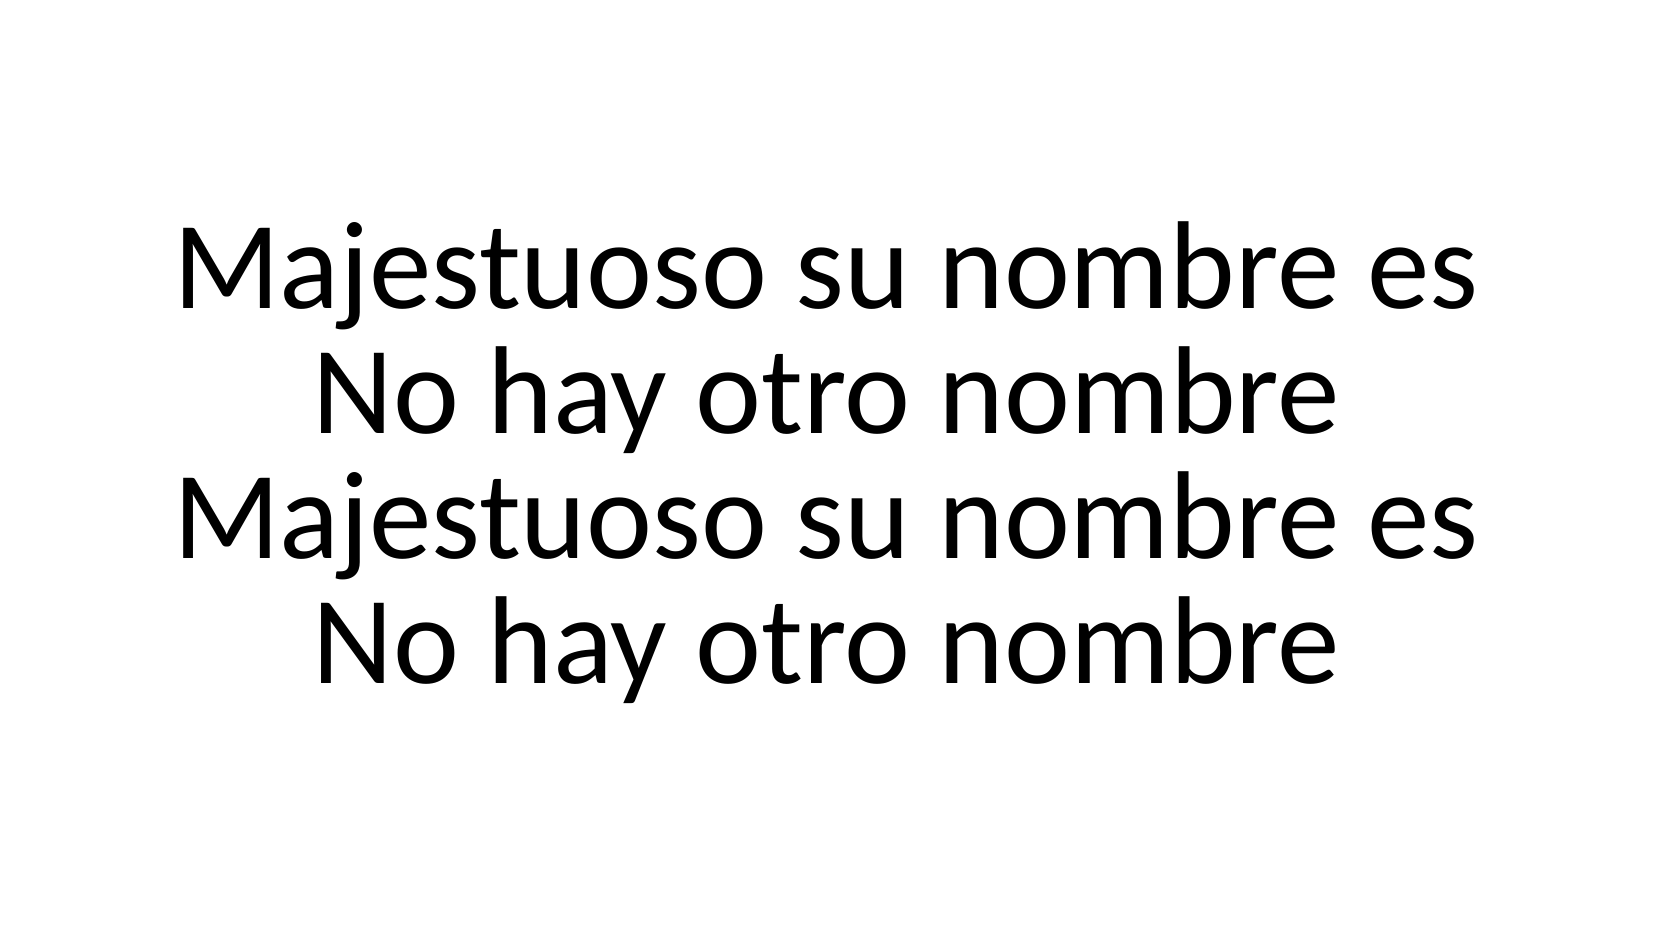

# Majestuoso su nombre es No hay otro nombre Majestuoso su nombre es No hay otro nombre